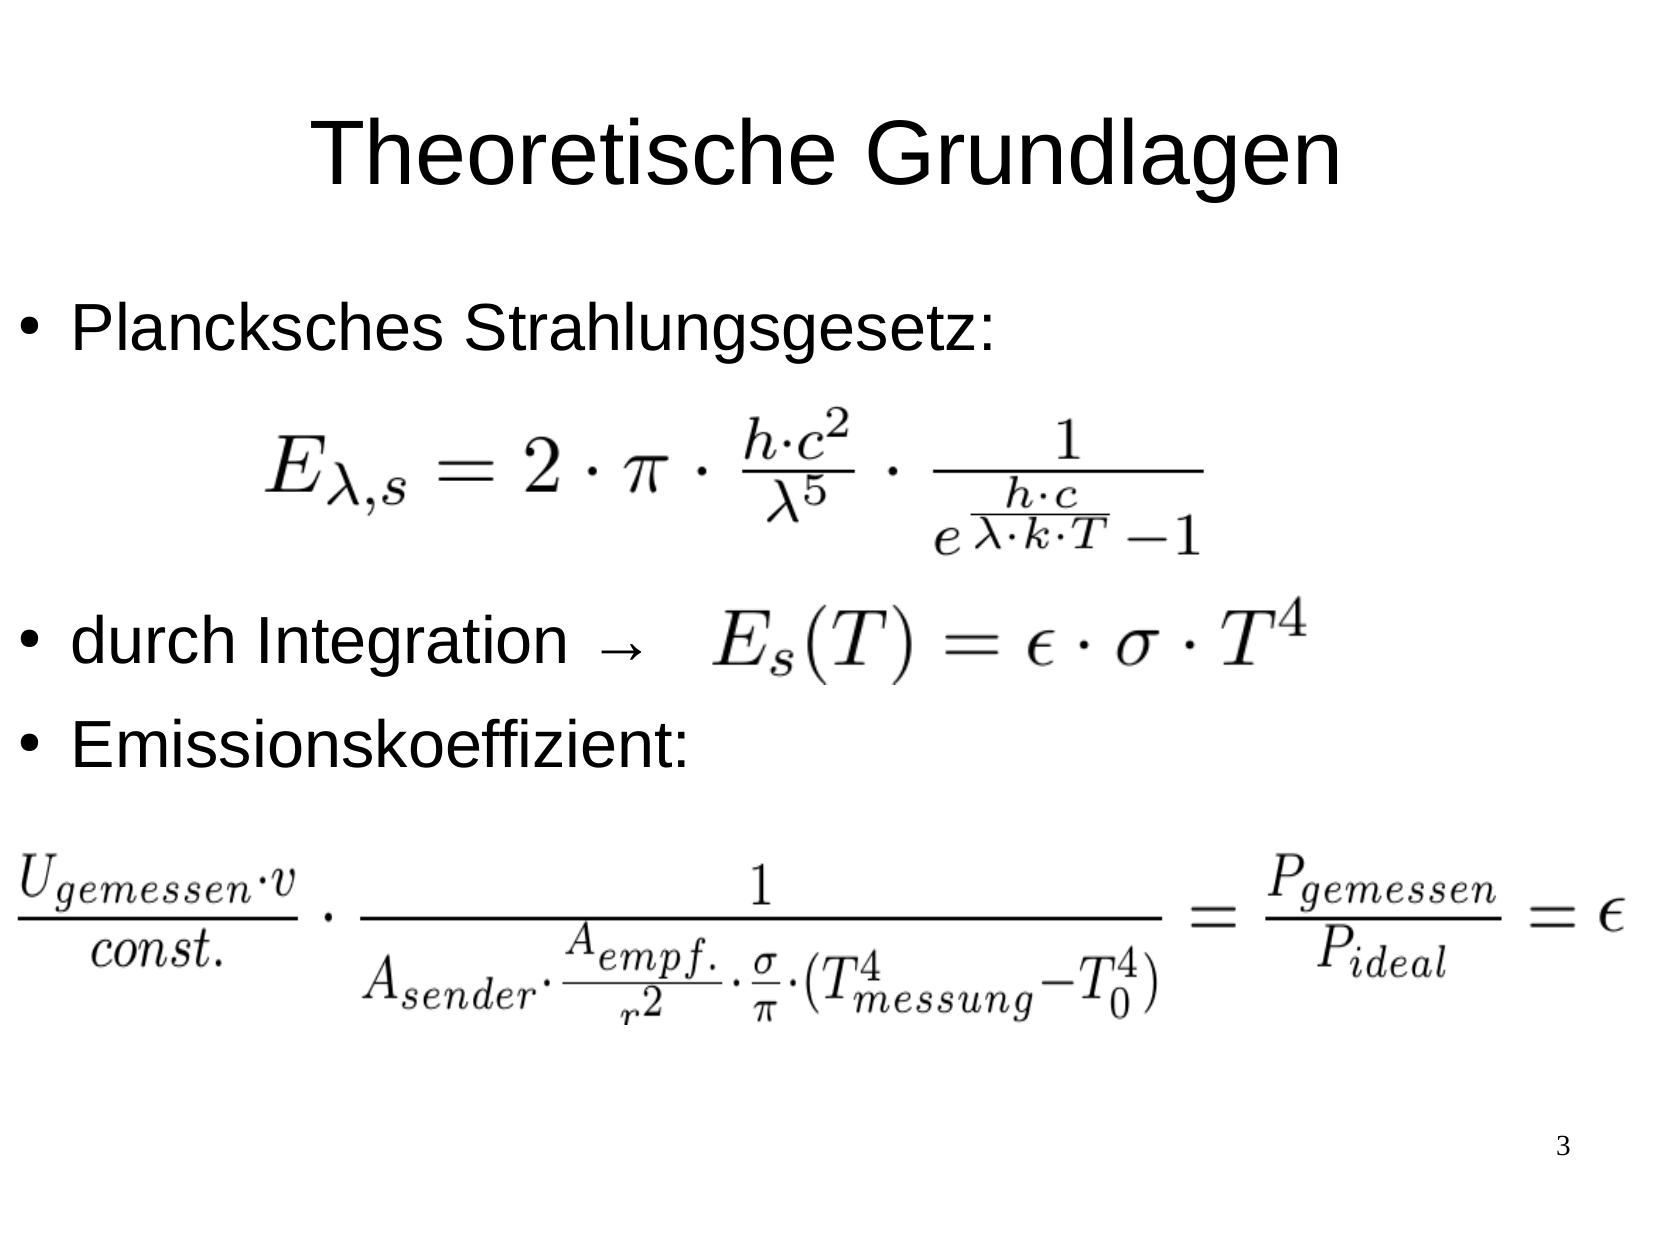

# Theoretische Grundlagen
Plancksches Strahlungsgesetz:
durch Integration →
Emissionskoeffizient:
3